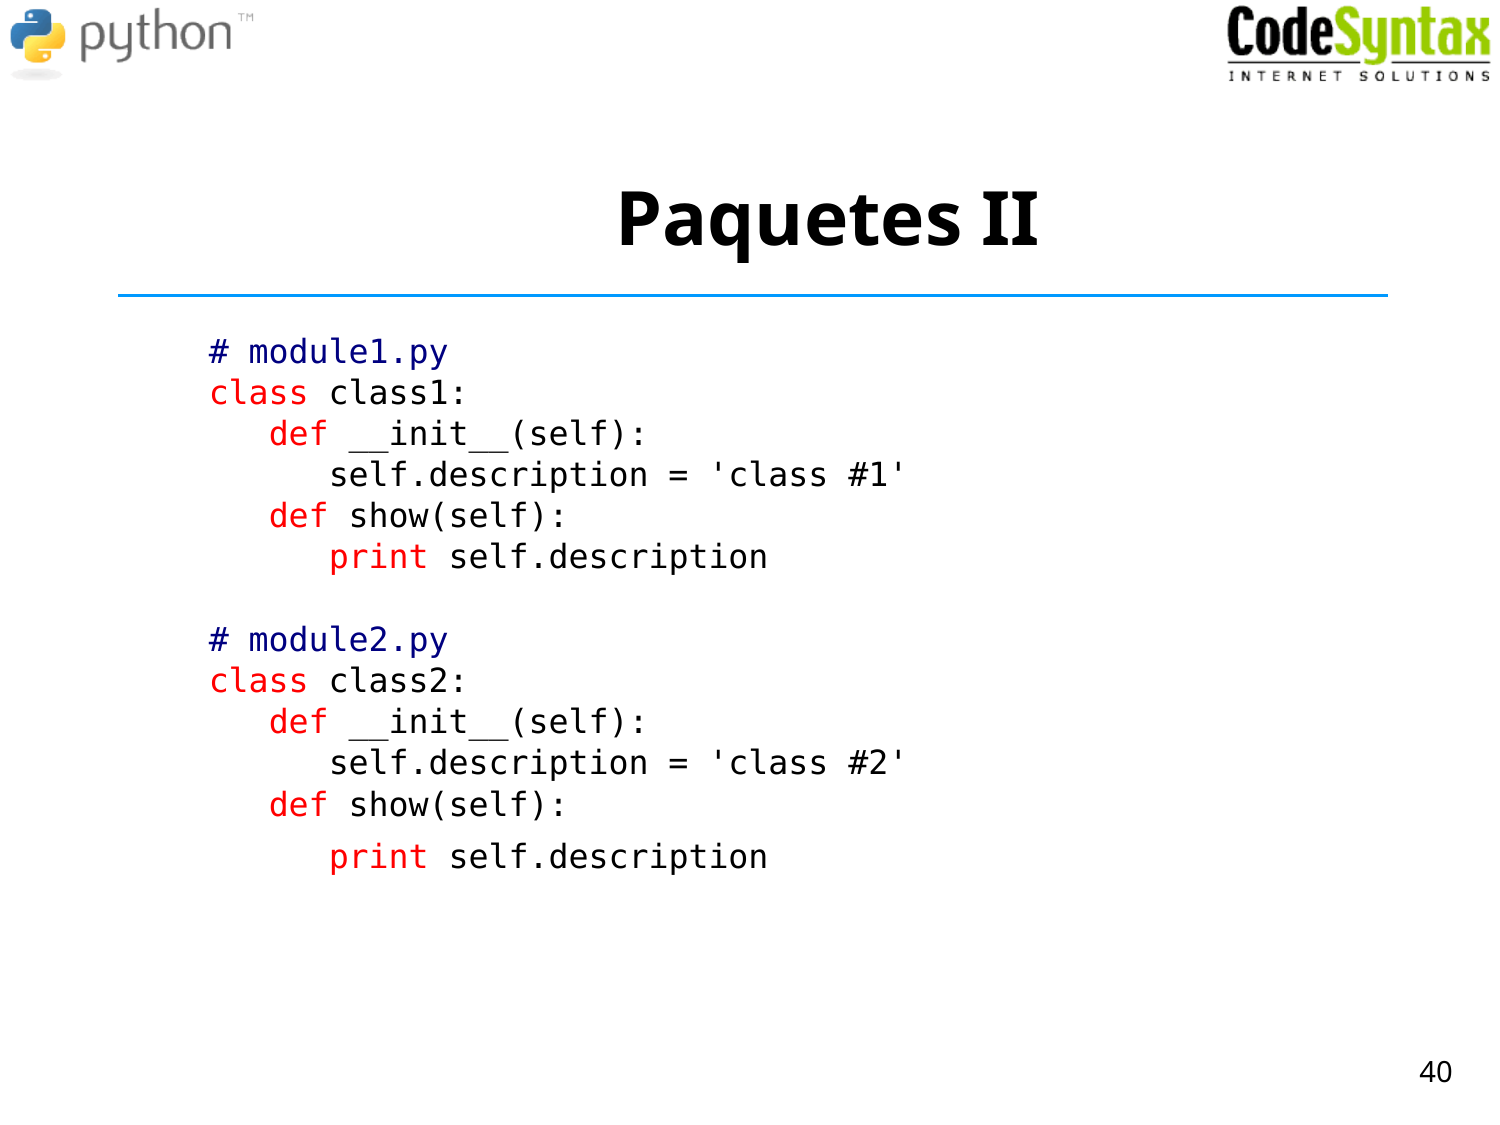

# Paquetes II
# module1.py
class class1:
 def __init__(self):
 self.description = 'class #1'
 def show(self):
 print self.description
# module2.py
class class2:
 def __init__(self):
 self.description = 'class #2'
 def show(self):
 print self.description
40